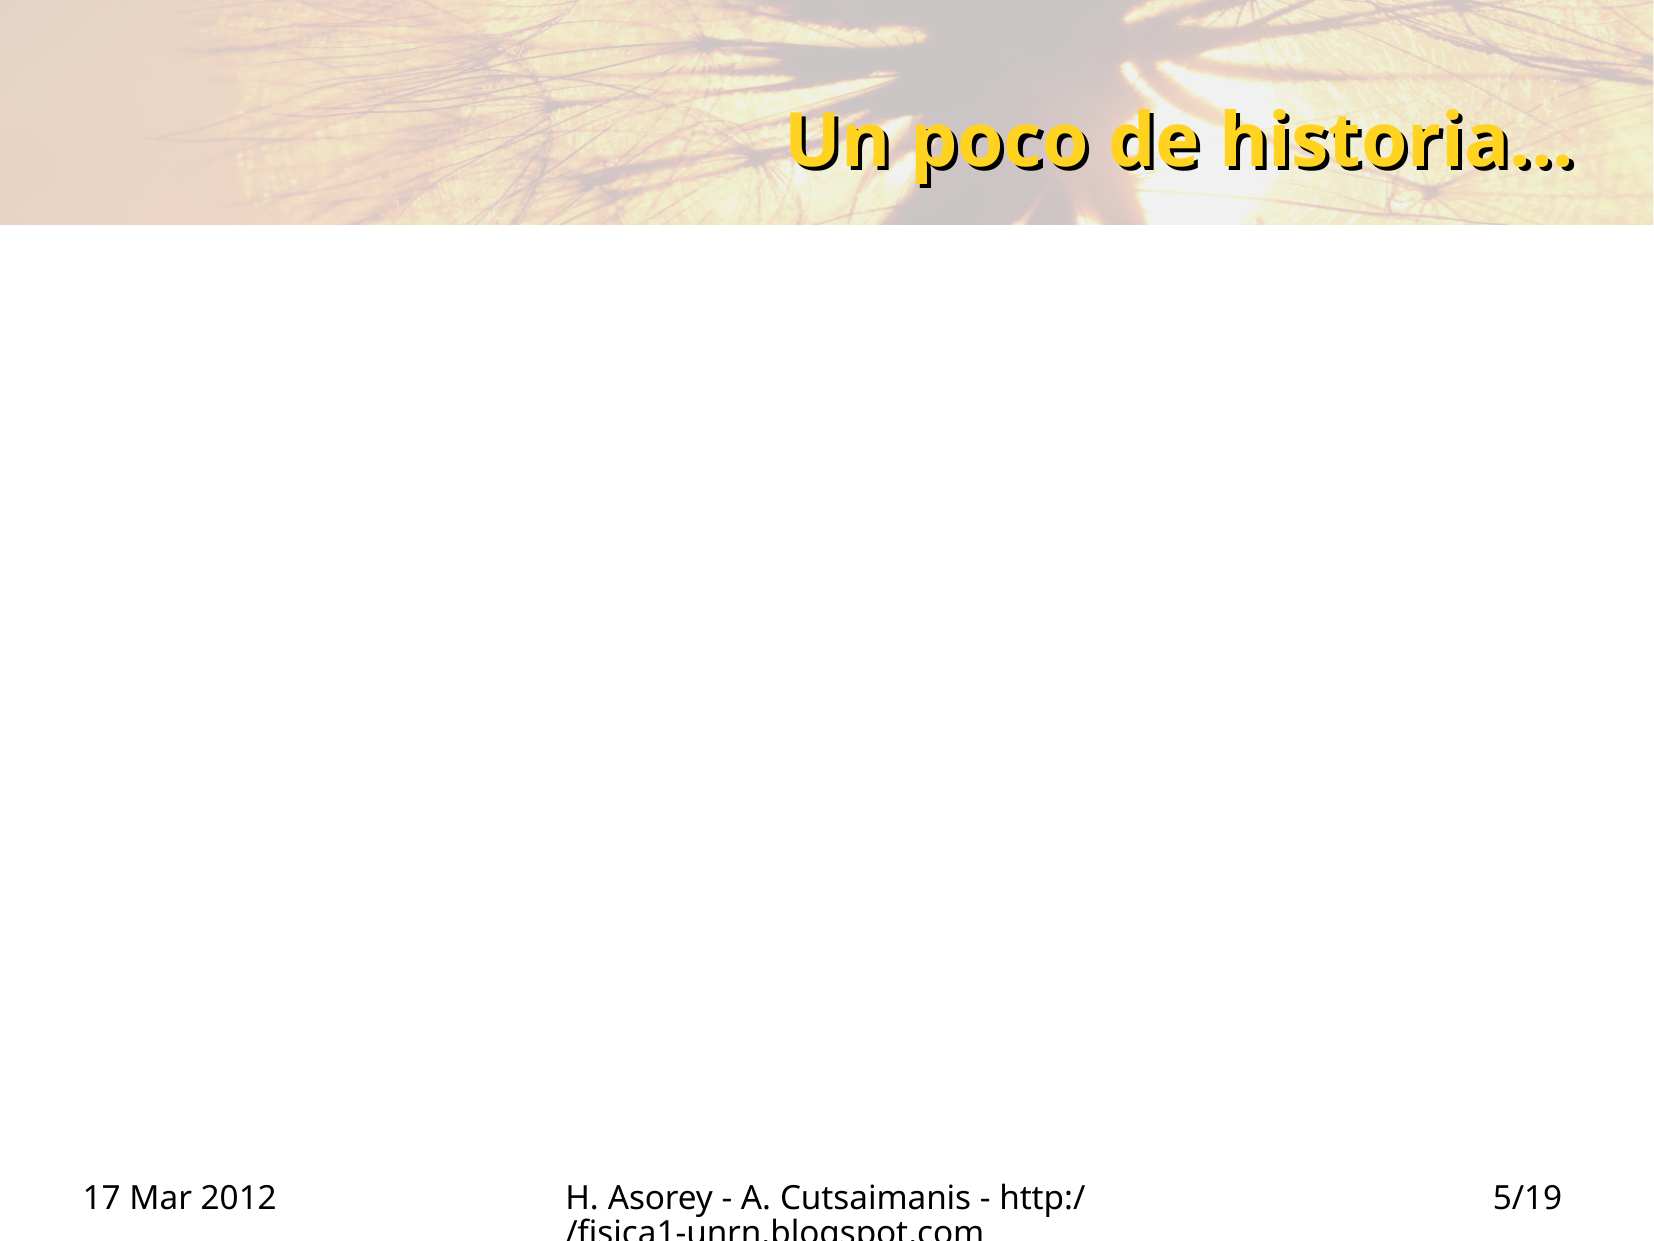

# Un poco de historia...
17 Mar 2012
H. Asorey - A. Cutsaimanis - http://fisica1-unrn.blogspot.com
5